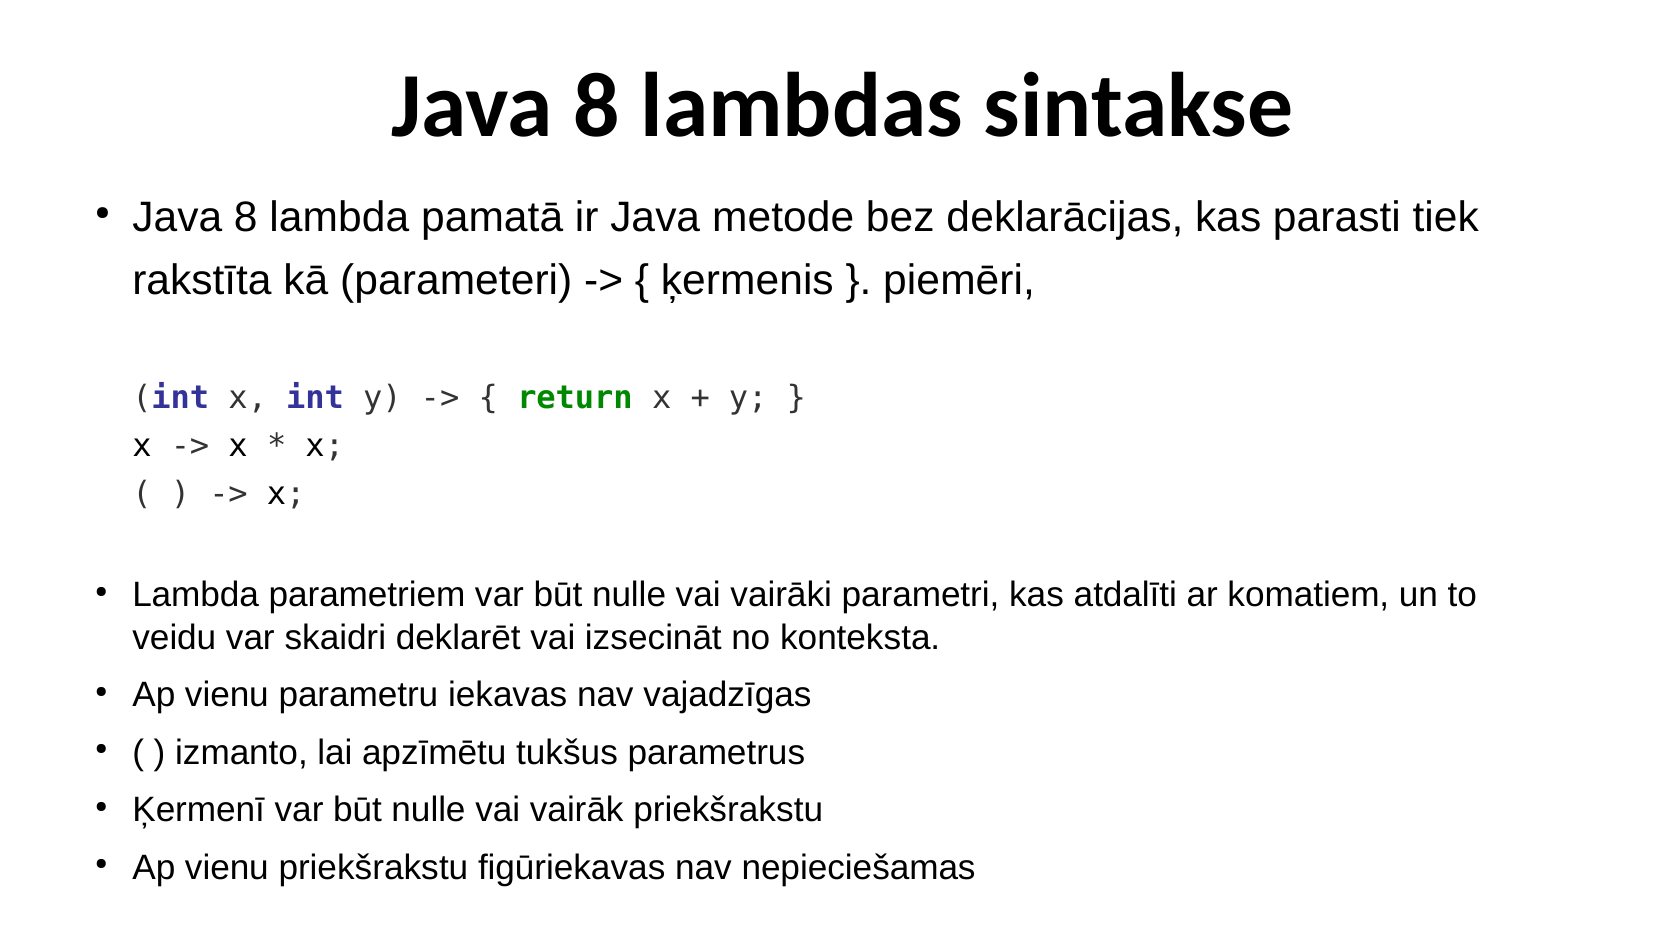

# Java 8 lambdas sintakse
Java 8 lambda pamatā ir Java metode bez deklarācijas, kas parasti tiek rakstīta kā (parameteri) -> { ķermenis }. piemēri,
(int x, int y) -> { return x + y; }
x -> x * x;
( ) -> x;
Lambda parametriem var būt nulle vai vairāki parametri, kas atdalīti ar komatiem, un to veidu var skaidri deklarēt vai izsecināt no konteksta.
Ap vienu parametru iekavas nav vajadzīgas
( ) izmanto, lai apzīmētu tukšus parametrus
Ķermenī var būt nulle vai vairāk priekšrakstu
Ap vienu priekšrakstu figūriekavas nav nepieciešamas